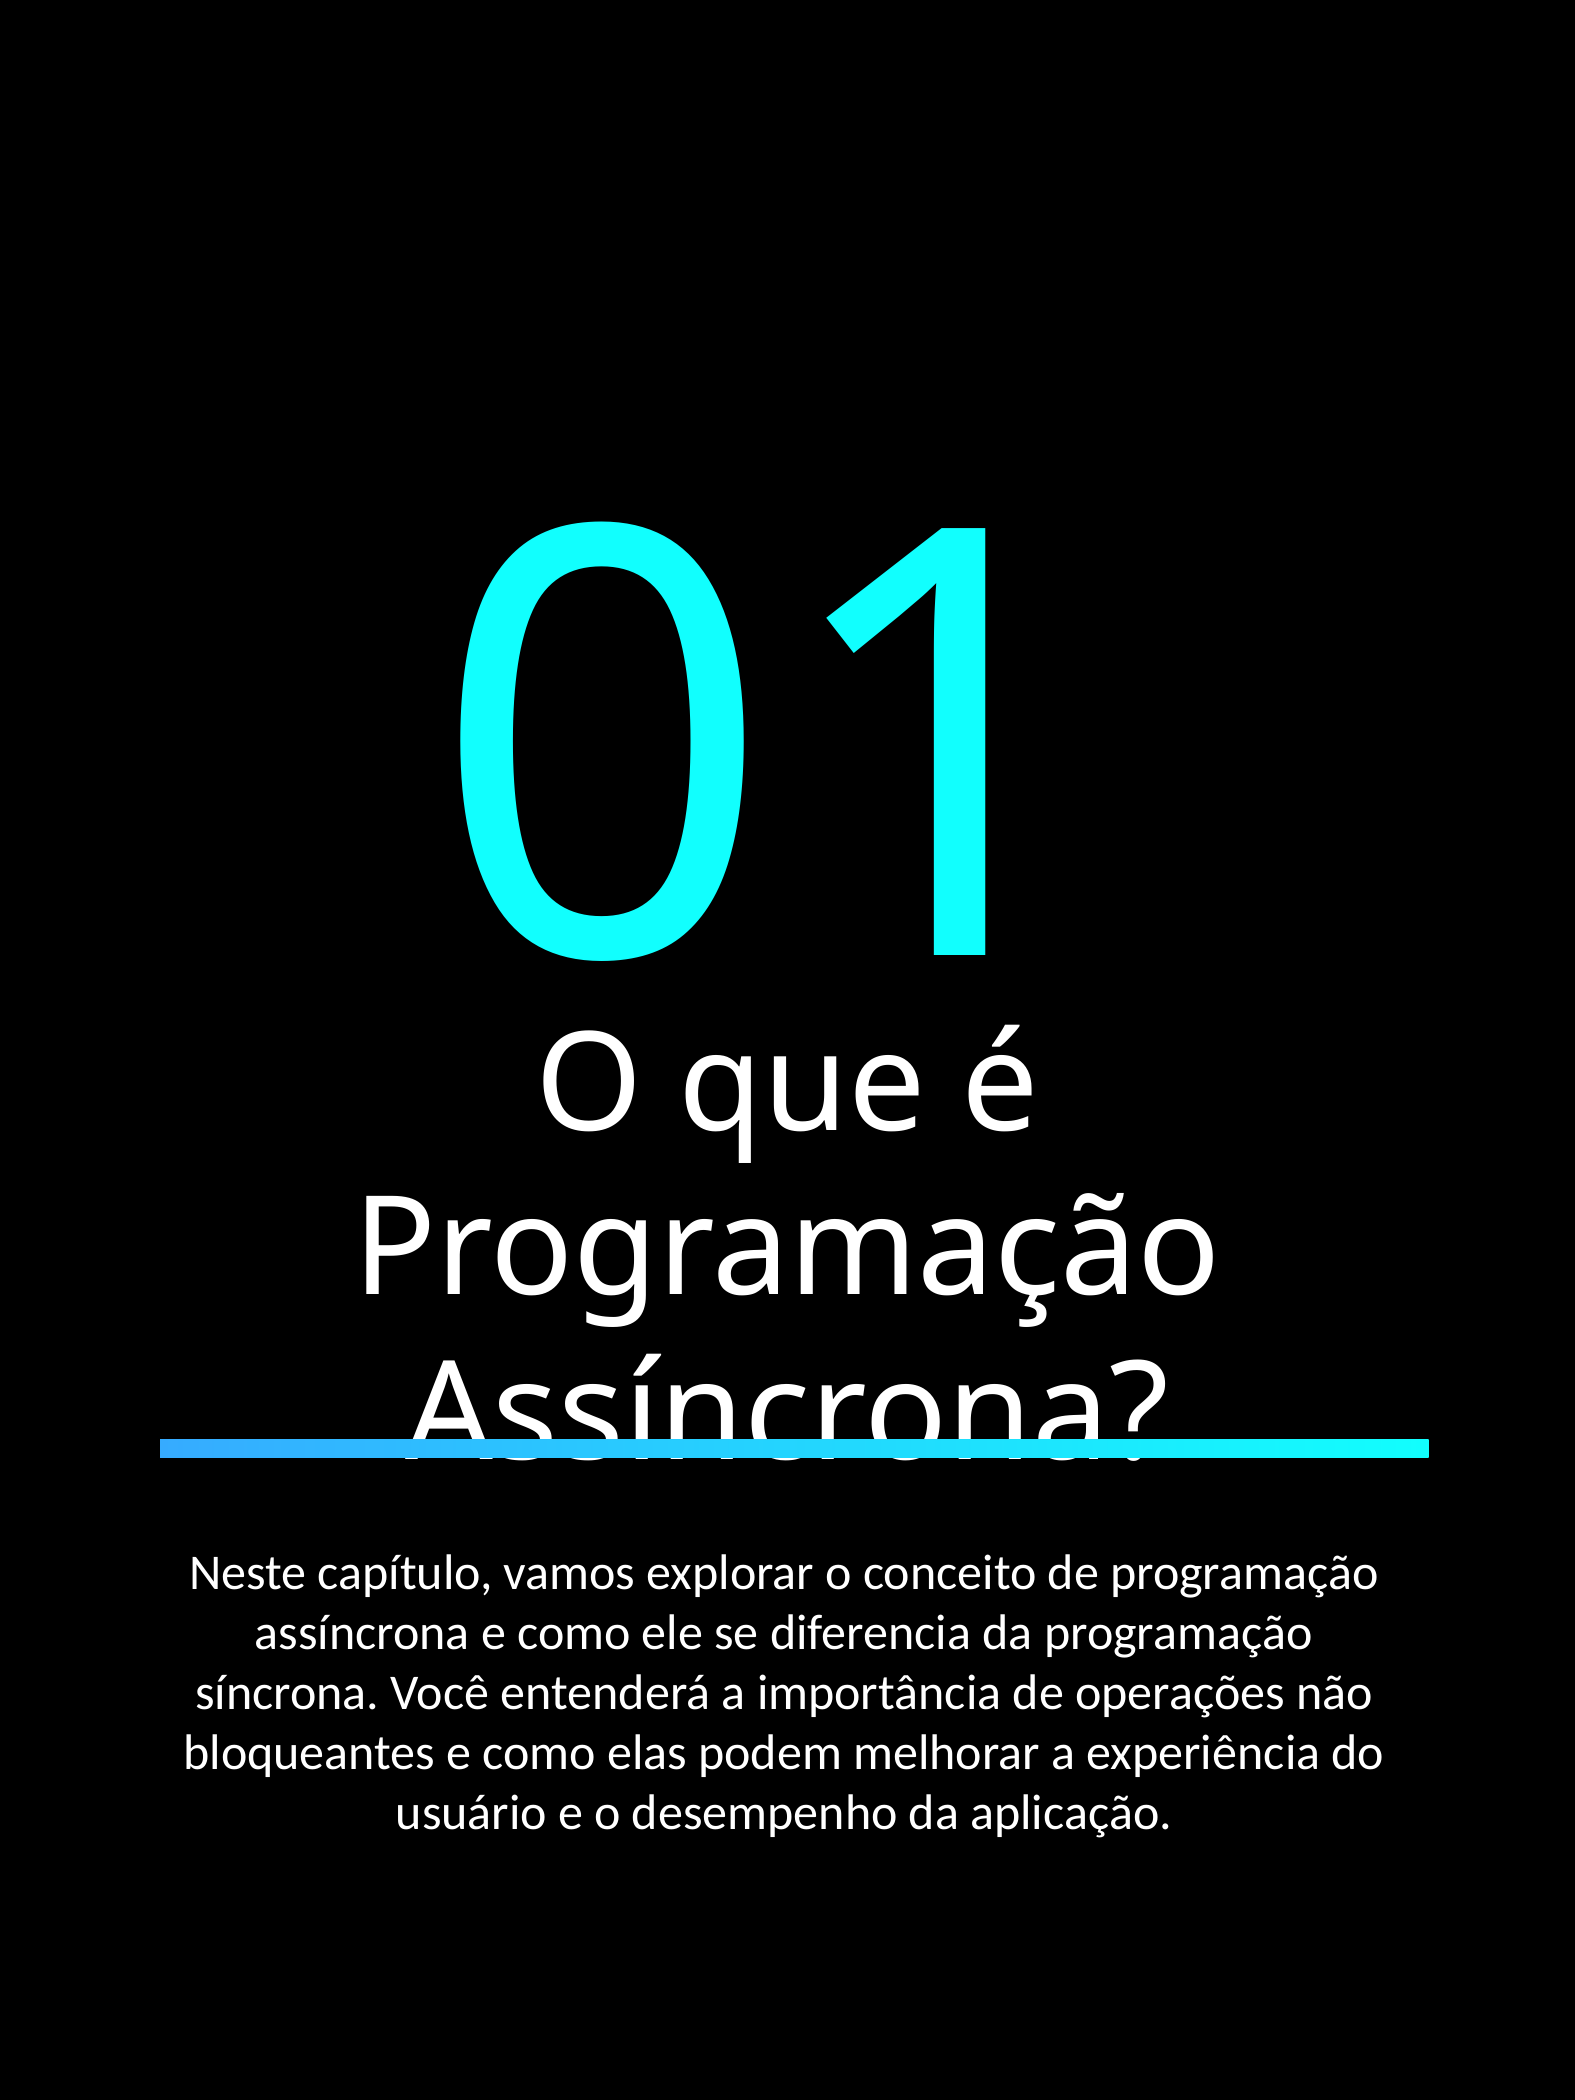

01
O que é Programação Assíncrona?
Neste capítulo, vamos explorar o conceito de programação assíncrona e como ele se diferencia da programação síncrona. Você entenderá a importância de operações não bloqueantes e como elas podem melhorar a experiência do usuário e o desempenho da aplicação.
PROGRAMAÇÃO ASSÍCRONA PARA JEDIS
3